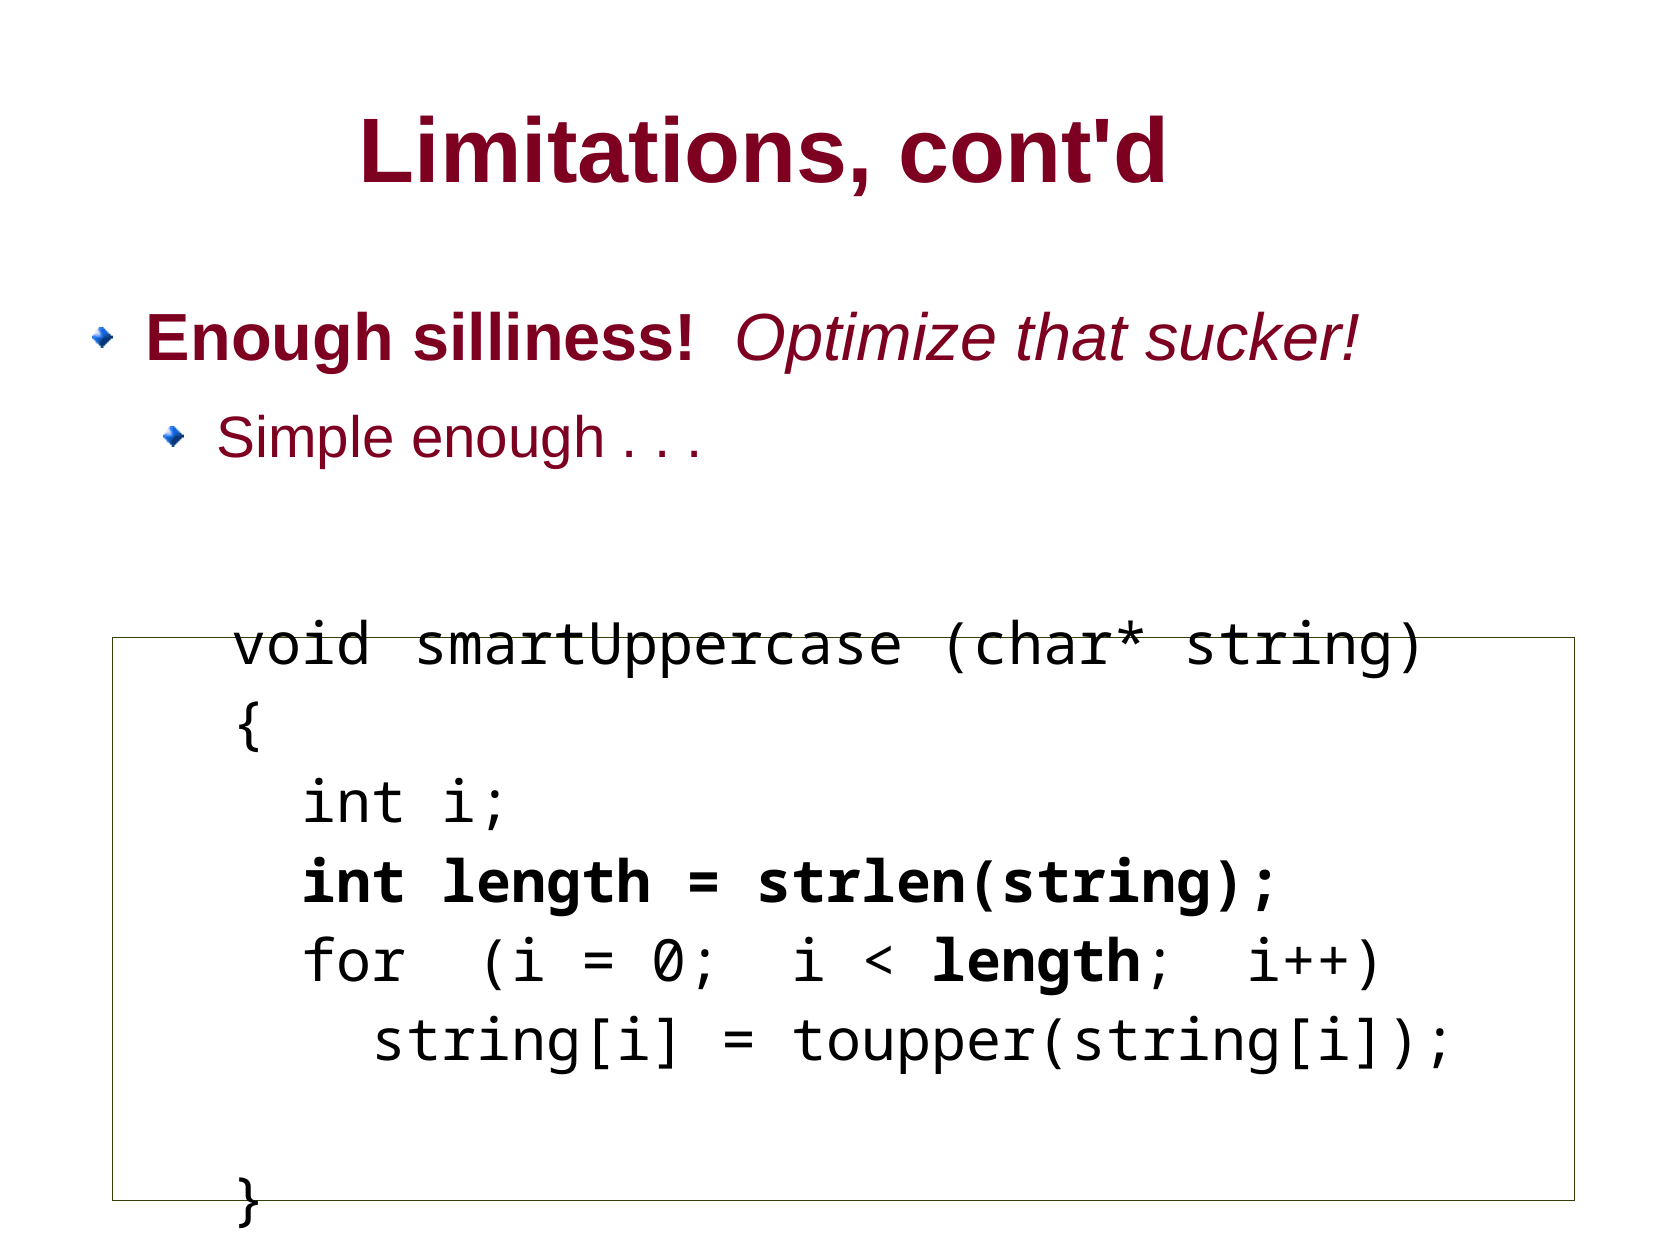

# Limitations, cont'd
Enough silliness! Optimize that sucker!
Simple enough . . .
void	 smartUppercase (char* string)
{
 int i;
 int length = strlen(string);
 for (i = 0; i < length; i++)
 string[i] = toupper(string[i]);
}